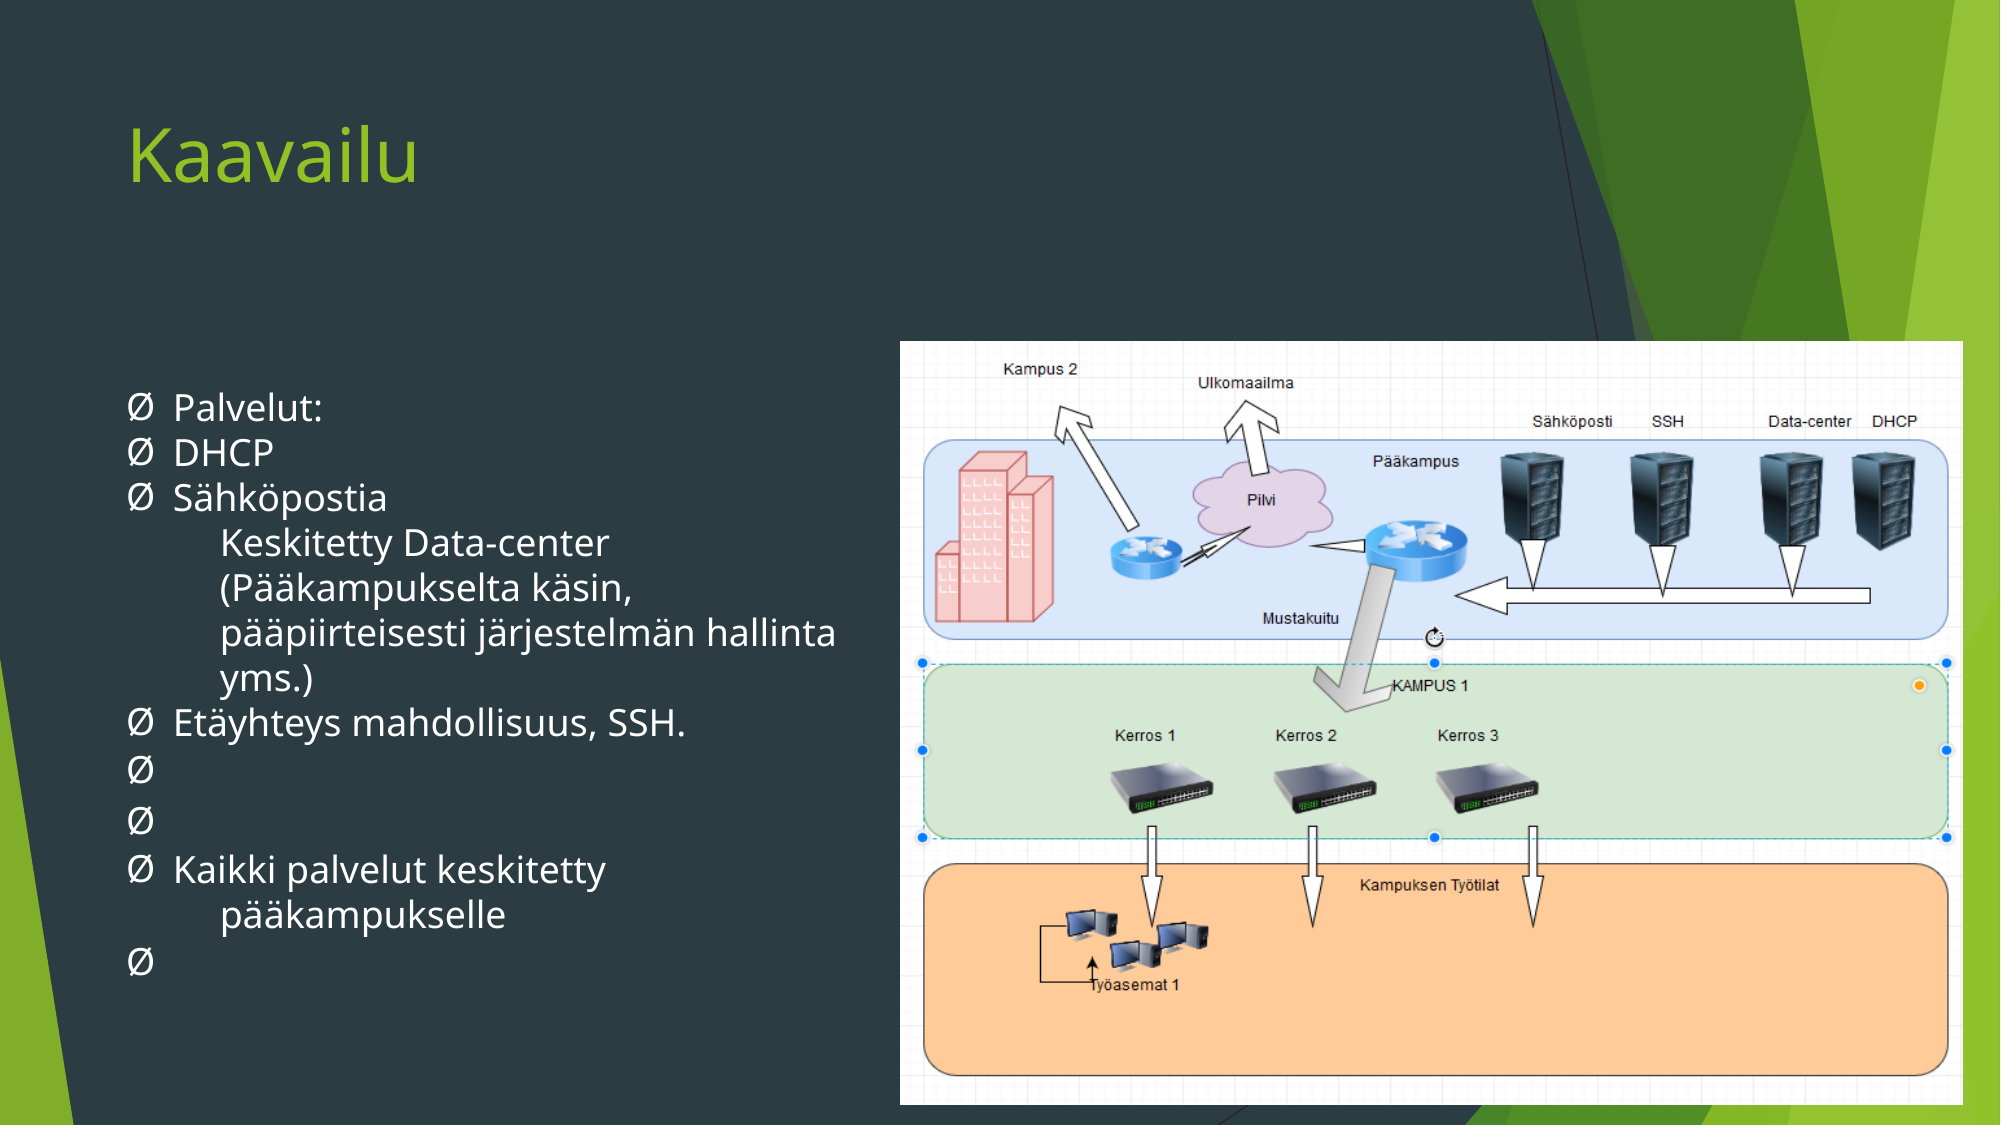

# Kaavailu
Palvelut:
DHCP
Sähköpostia
Keskitetty Data-center (Pääkampukselta käsin, pääpiirteisesti järjestelmän hallinta yms.)
Etäyhteys mahdollisuus, SSH.
Kaikki palvelut keskitetty pääkampukselle